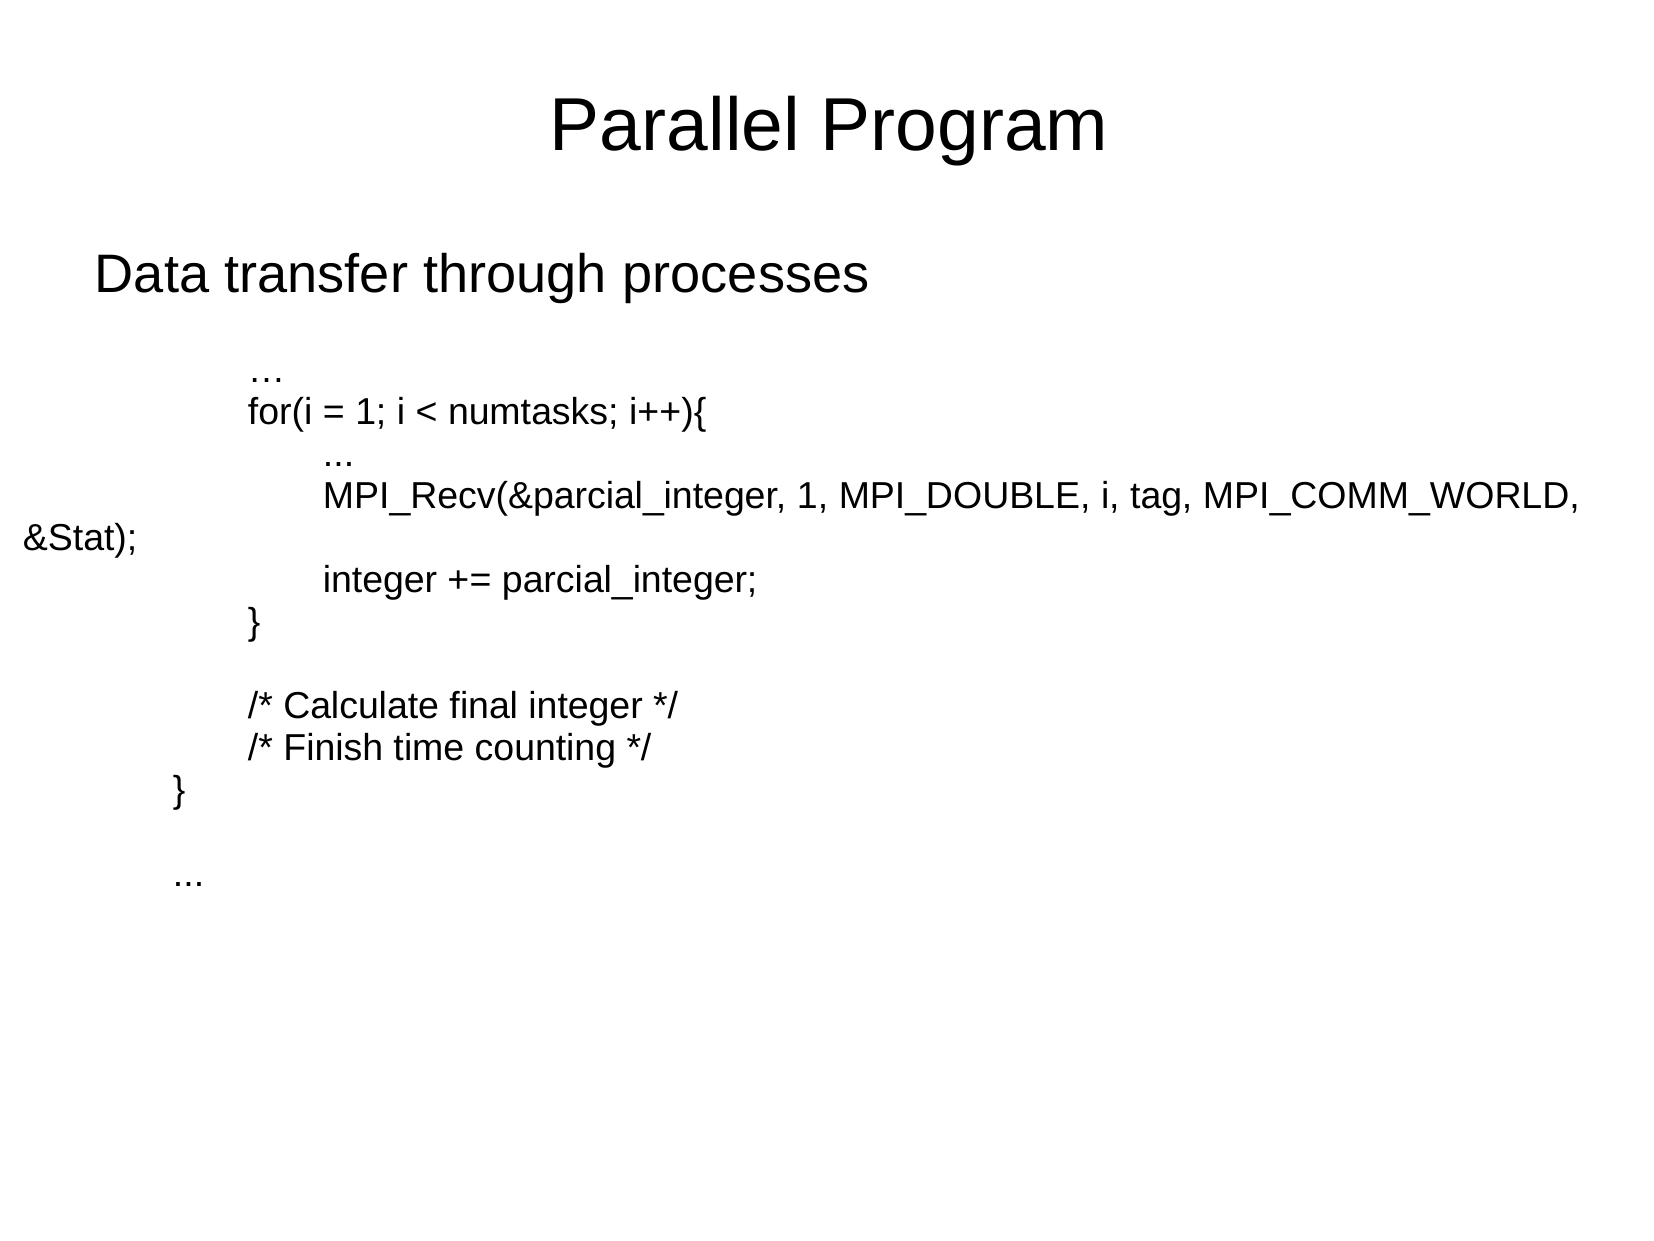

Parallel Program
	Data transfer through processes
			…
			for(i = 1; i < numtasks; i++){
				...
				MPI_Recv(&parcial_integer, 1, MPI_DOUBLE, i, tag, MPI_COMM_WORLD, &Stat);
				integer += parcial_integer;
			}
			/* Calculate final integer */
			/* Finish time counting */
		}
		...